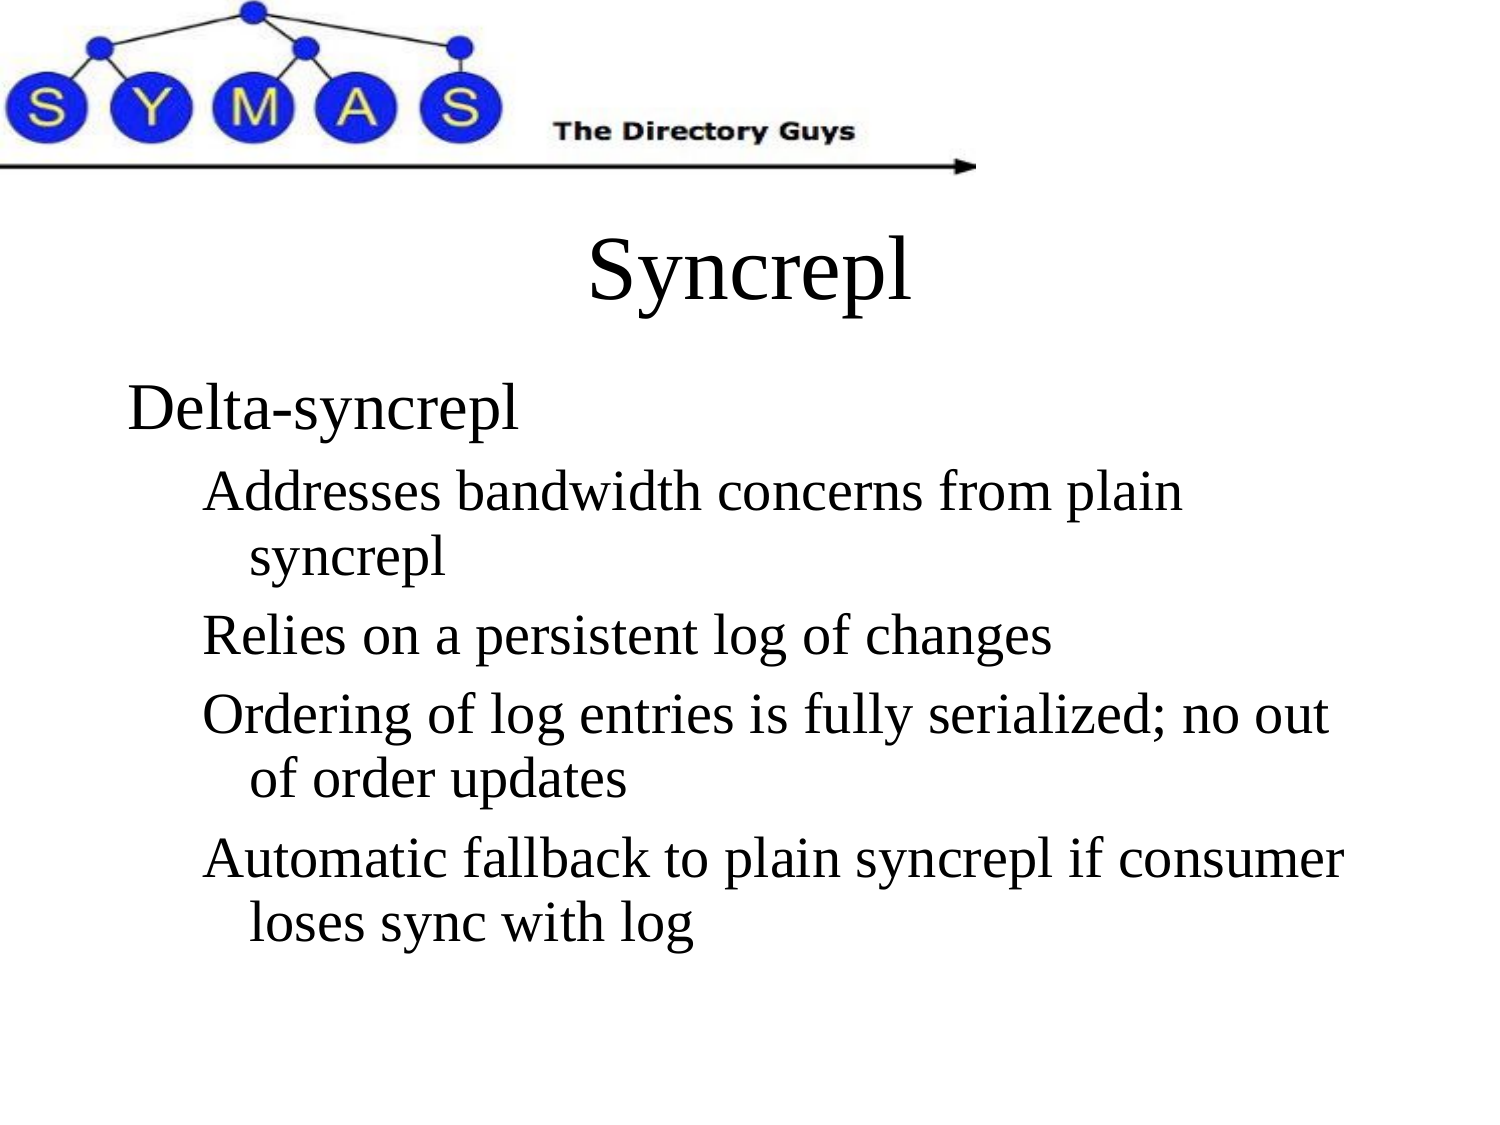

# Syncrepl
Delta-syncrepl
Addresses bandwidth concerns from plain syncrepl
Relies on a persistent log of changes
Ordering of log entries is fully serialized; no out of order updates
Automatic fallback to plain syncrepl if consumer loses sync with log